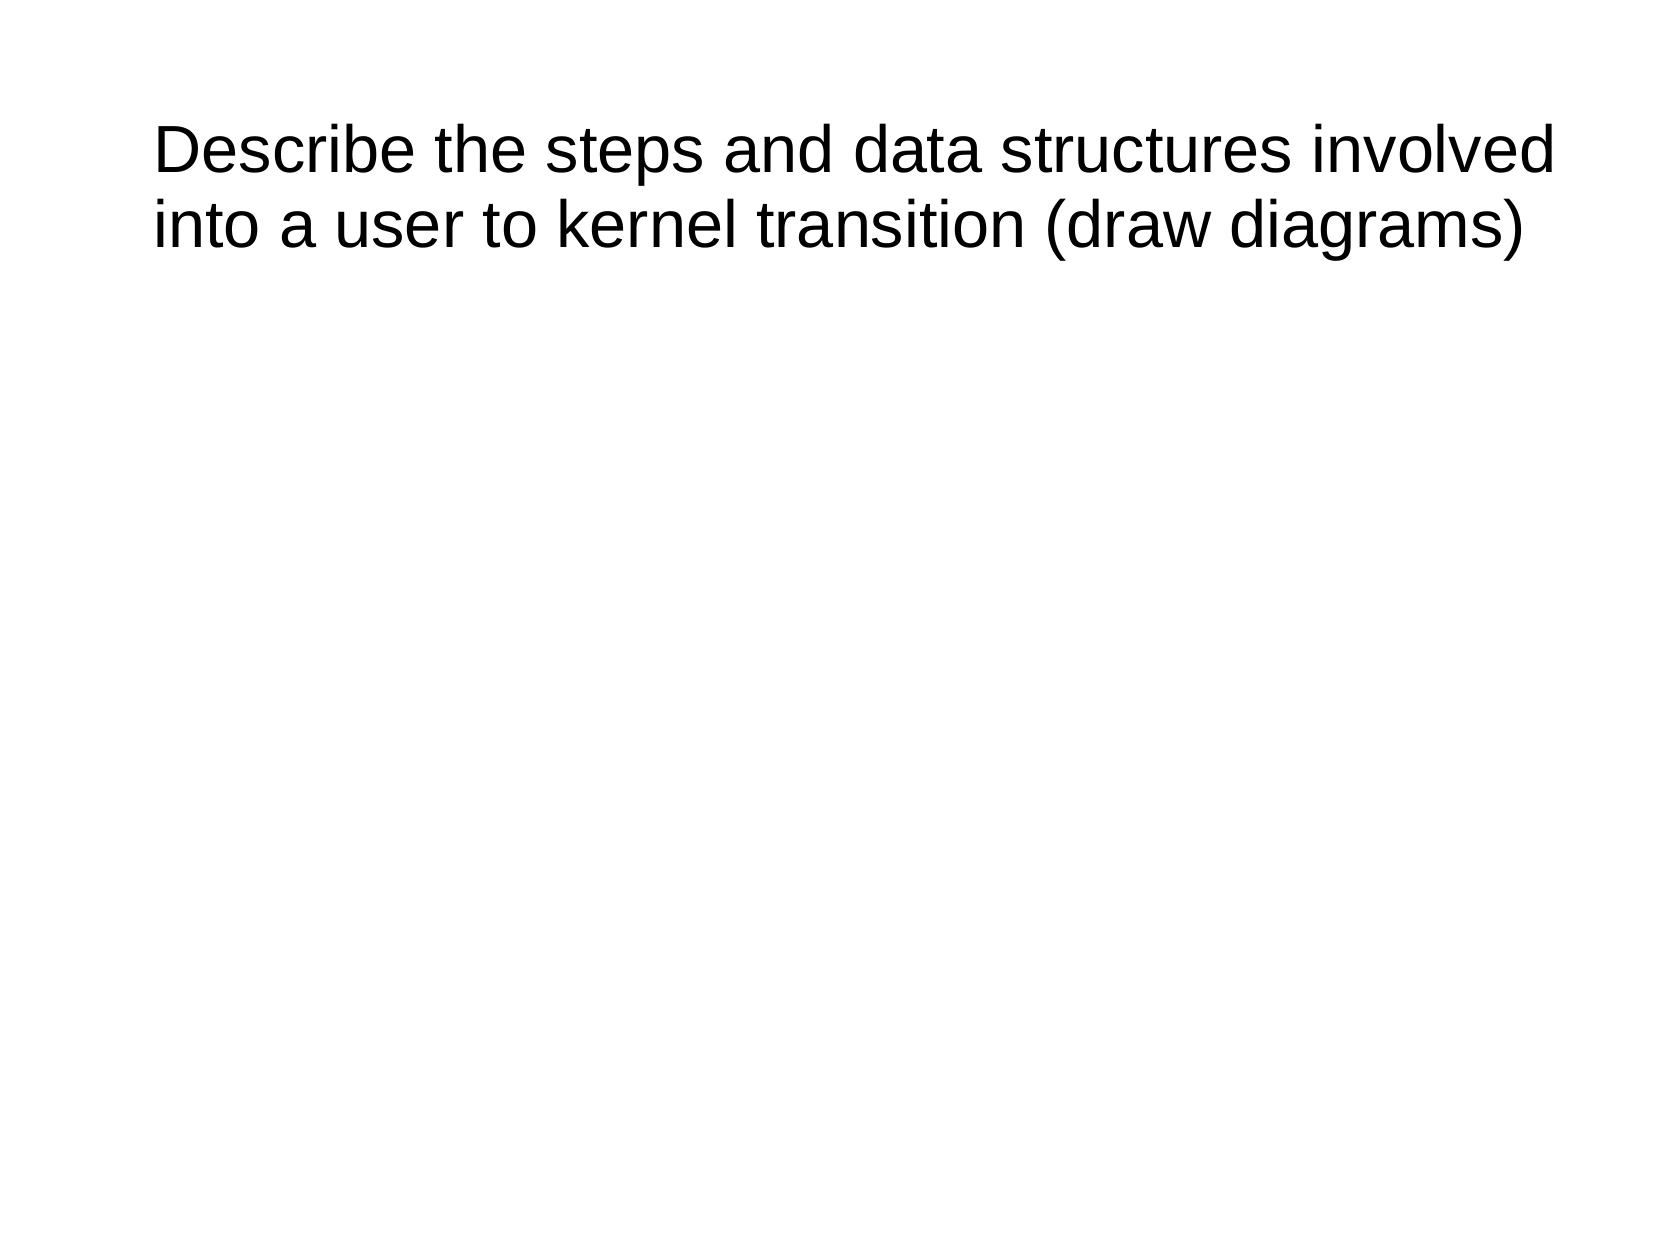

# Describe the steps and data structures involved into a user to kernel transition (draw diagrams)